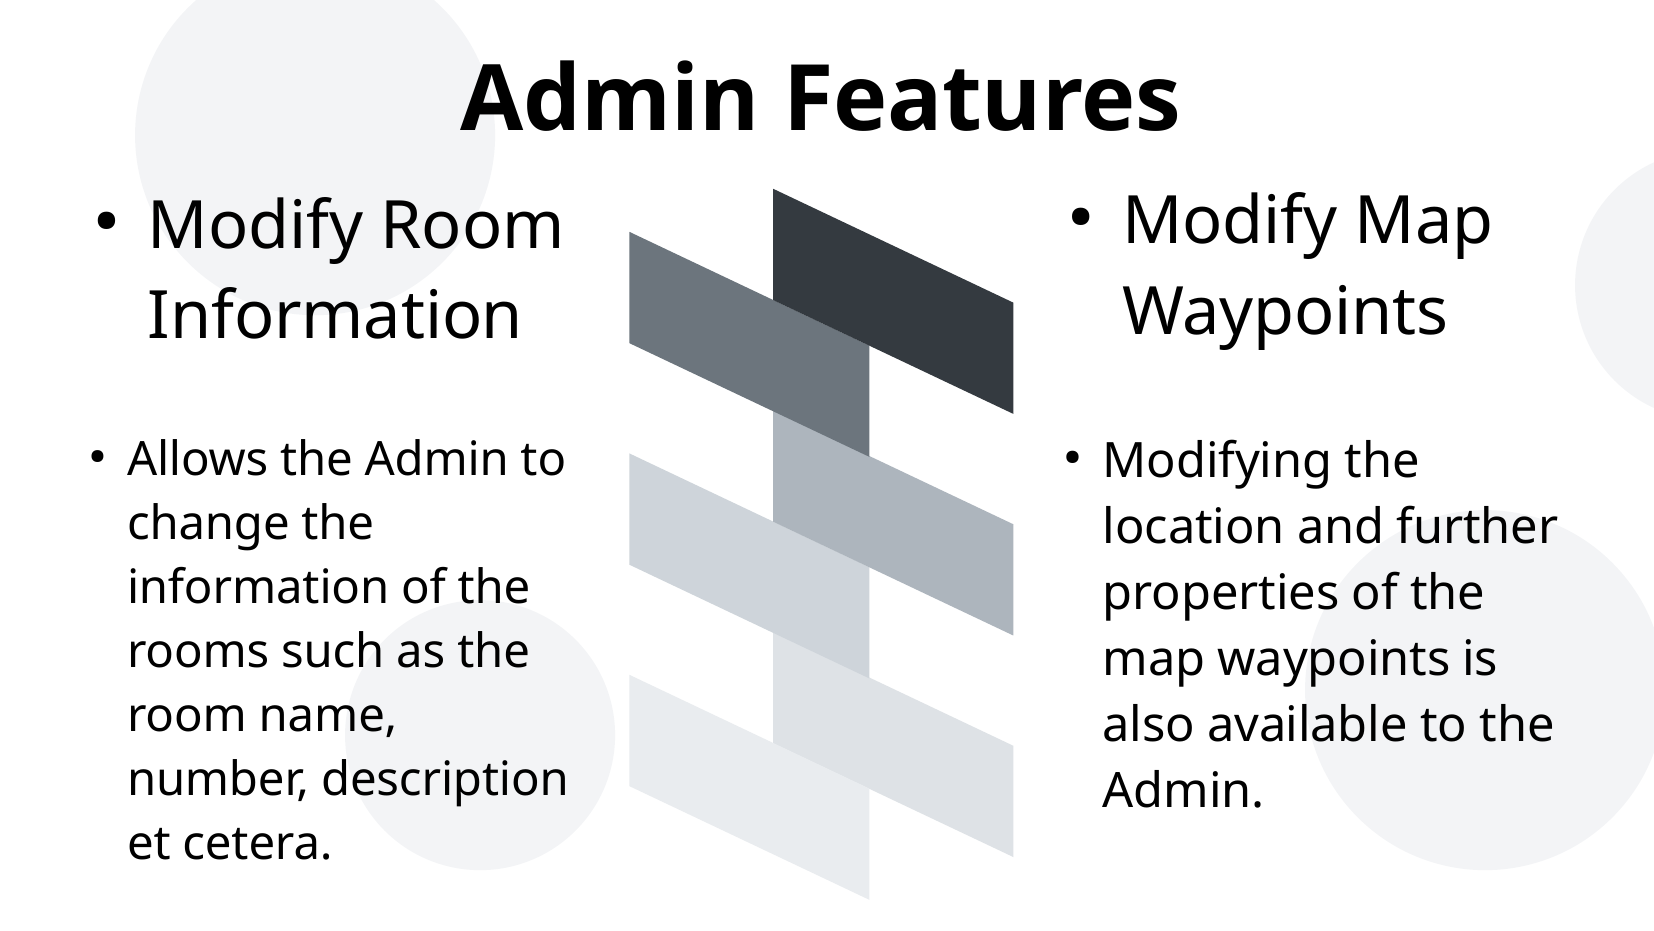

# Admin Features
Modify Map Waypoints
Modify Room Information
Allows the Admin to change the information of the rooms such as the room name, number, description et cetera.
Modifying the location and further properties of the map waypoints is also available to the Admin.